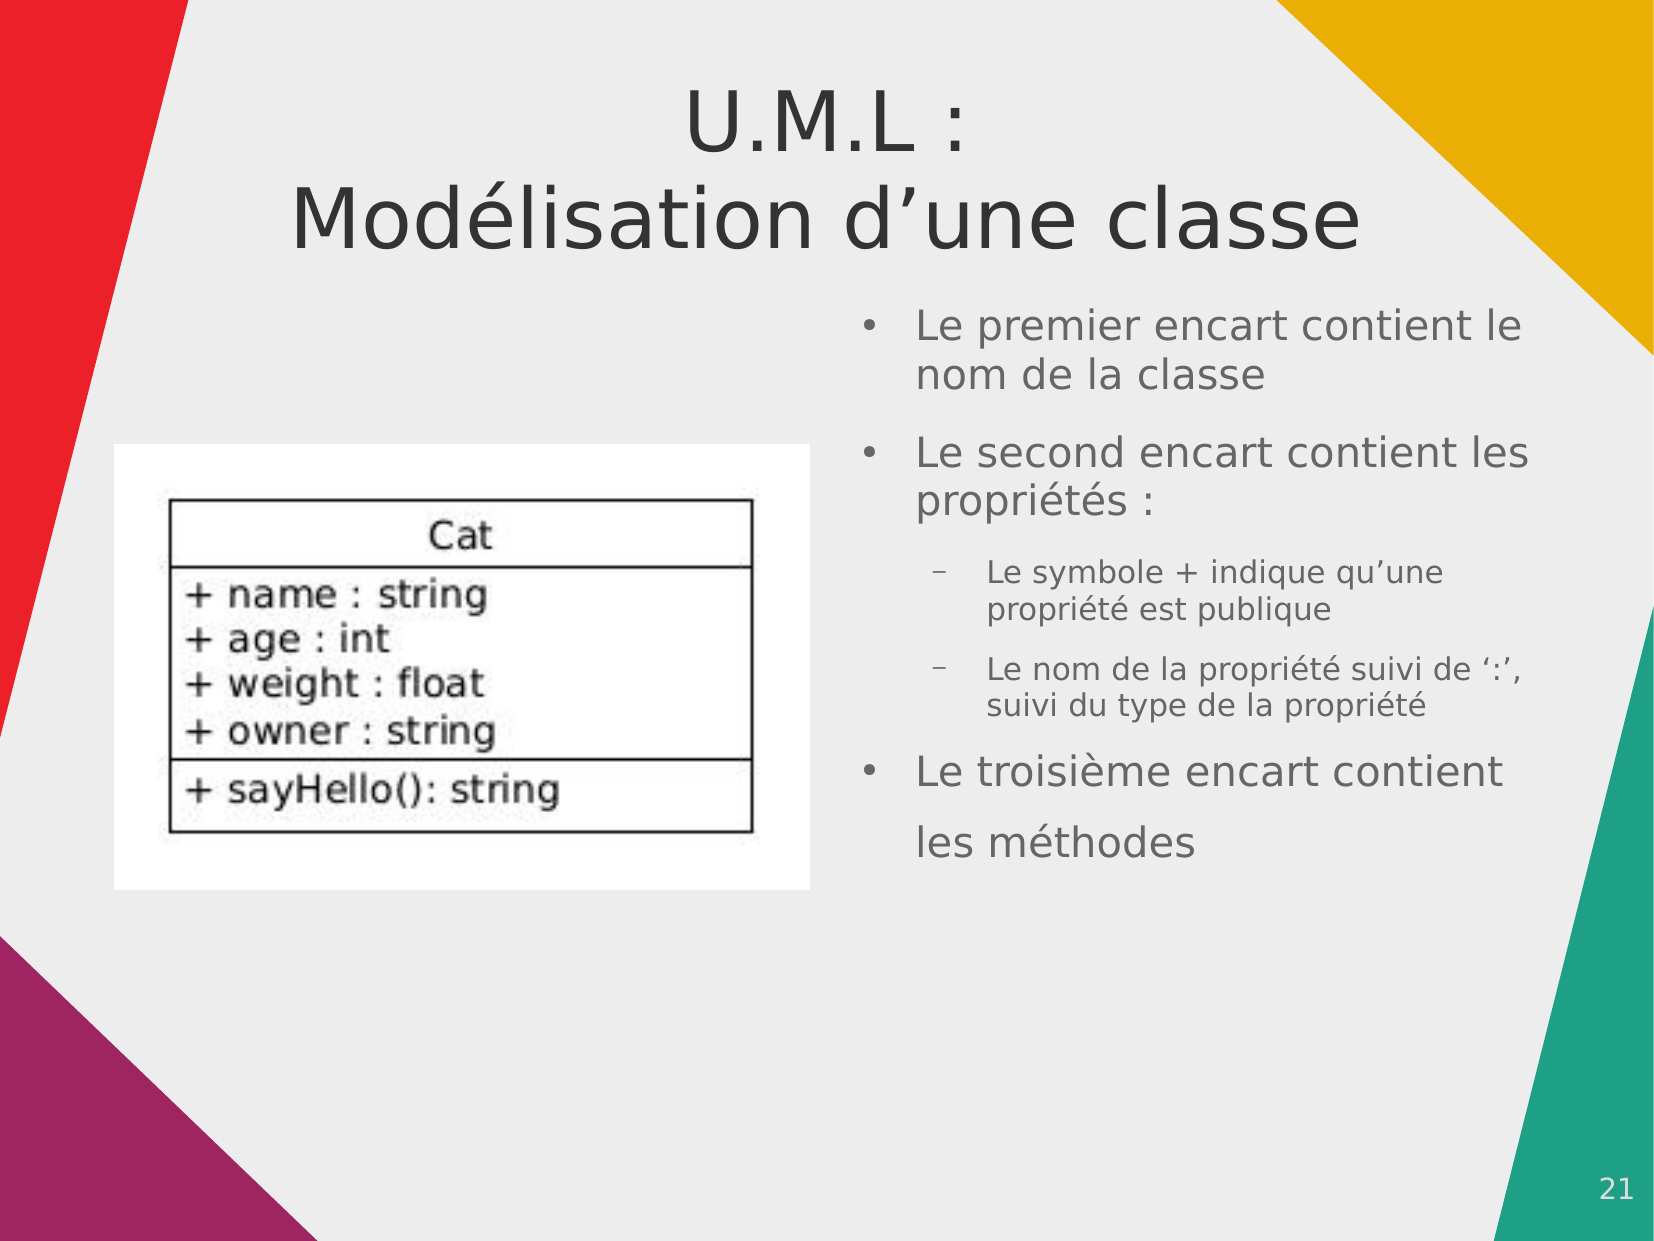

# U.M.L : Modélisation d’une classe
Le premier encart contient le nom de la classe
Le second encart contient les propriétés :
Le symbole + indique qu’une propriété est publique
Le nom de la propriété suivi de ‘:’, suivi du type de la propriété
Le troisième encart contient les méthodes
21